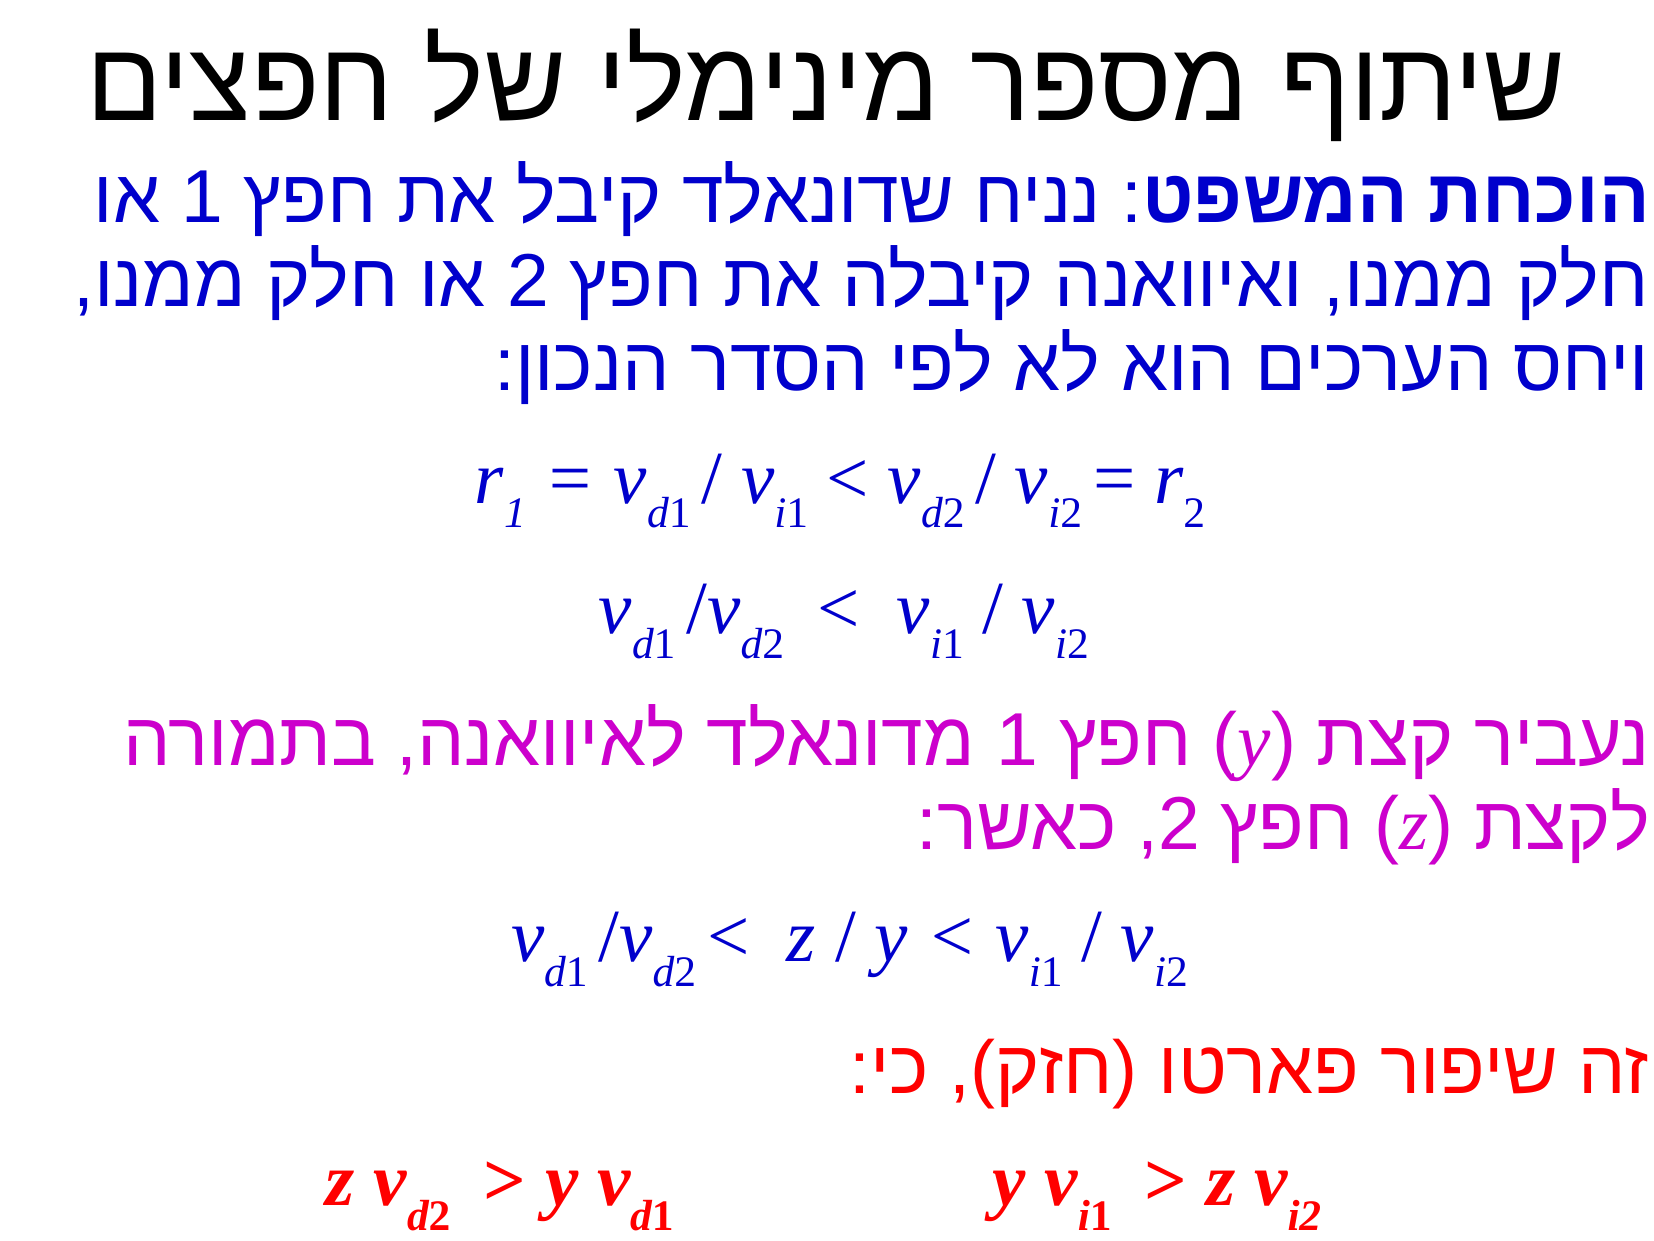

# שיתוף מספר מינימלי של חפצים
הוכחת המשפט: נניח שדונאלד קיבל את חפץ 1 או חלק ממנו, ואיוואנה קיבלה את חפץ 2 או חלק ממנו,
ויחס הערכים הוא לא לפי הסדר הנכון:
r1 = vd1 / vi1 < vd2 / vi2 = r2
 vd1 /vd2 < vi1 / vi2
נעביר קצת (y) חפץ 1 מדונאלד לאיוואנה, בתמורה לקצת (z) חפץ 2, כאשר:
 vd1 /vd2 < z / y < vi1 / vi2
זה שיפור פארטו (חזק), כי:
z vd2 > y vd1 y vi1 > z vi2